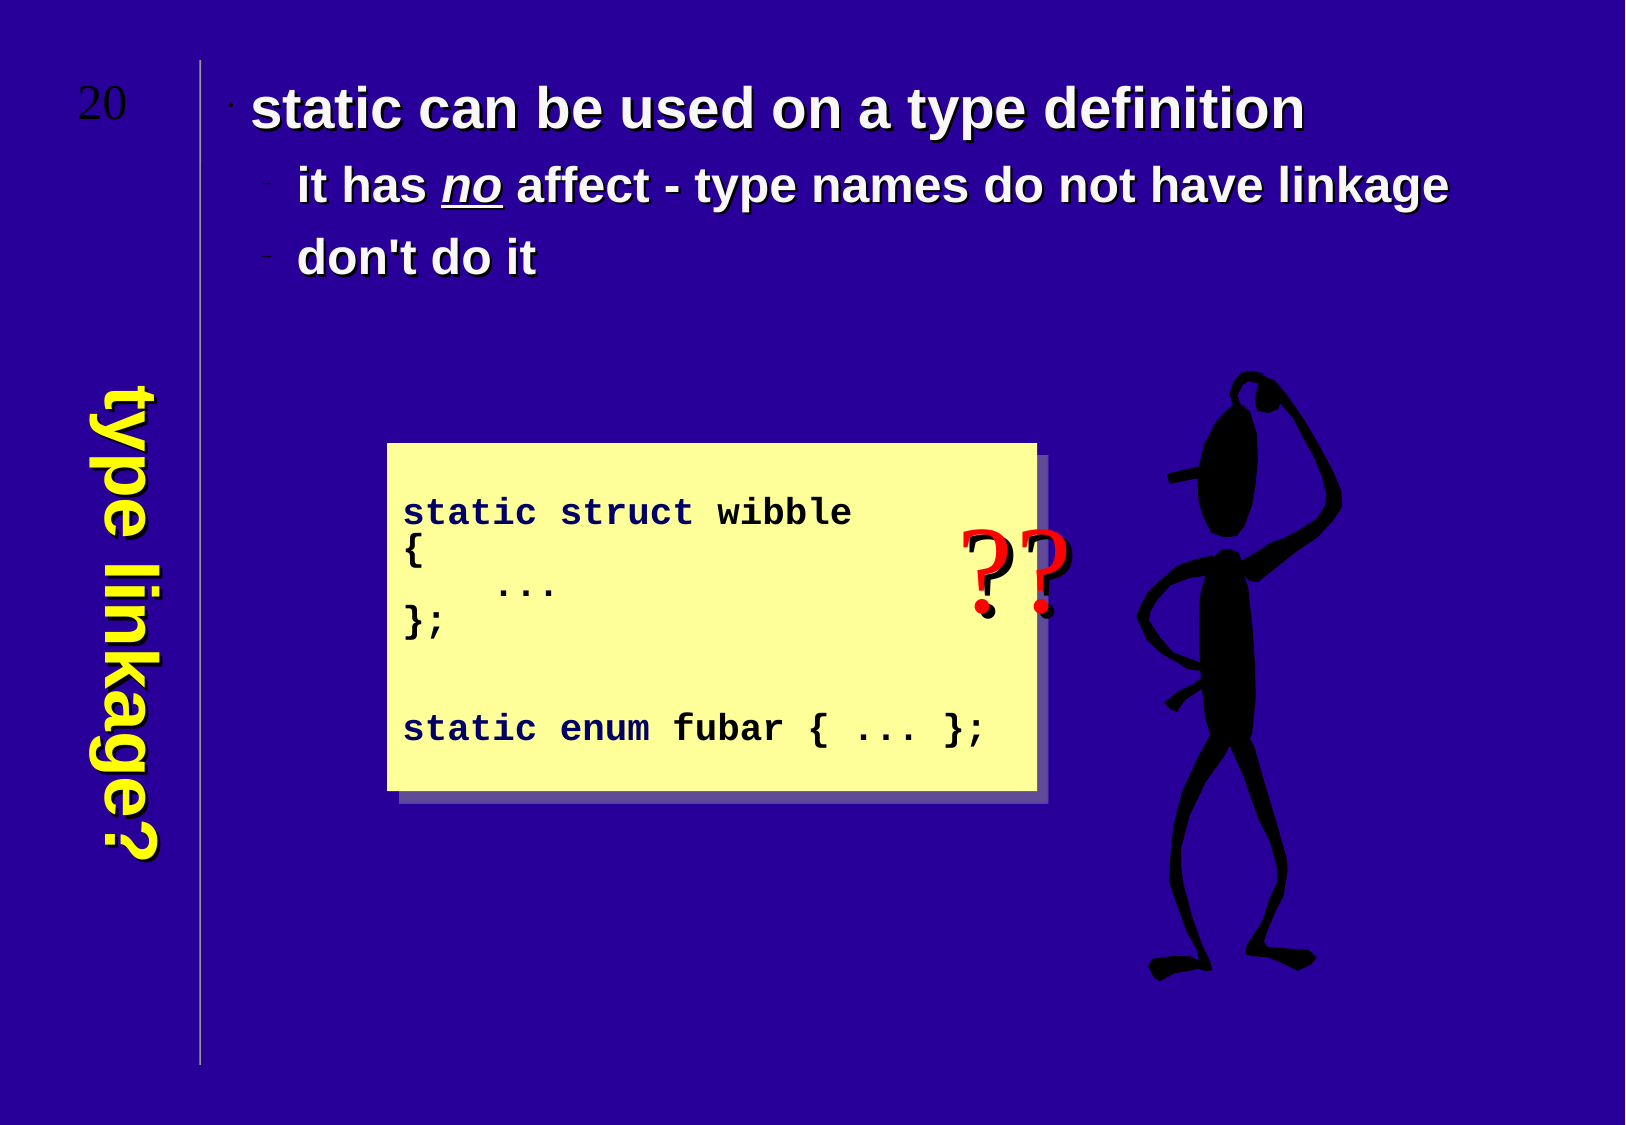

20
 static can be used on a type definition
it has no affect - type names do not have linkage
don't do it
# type linkage?
static struct wibble
{
 ...
};
static enum fubar { ... };
?
?